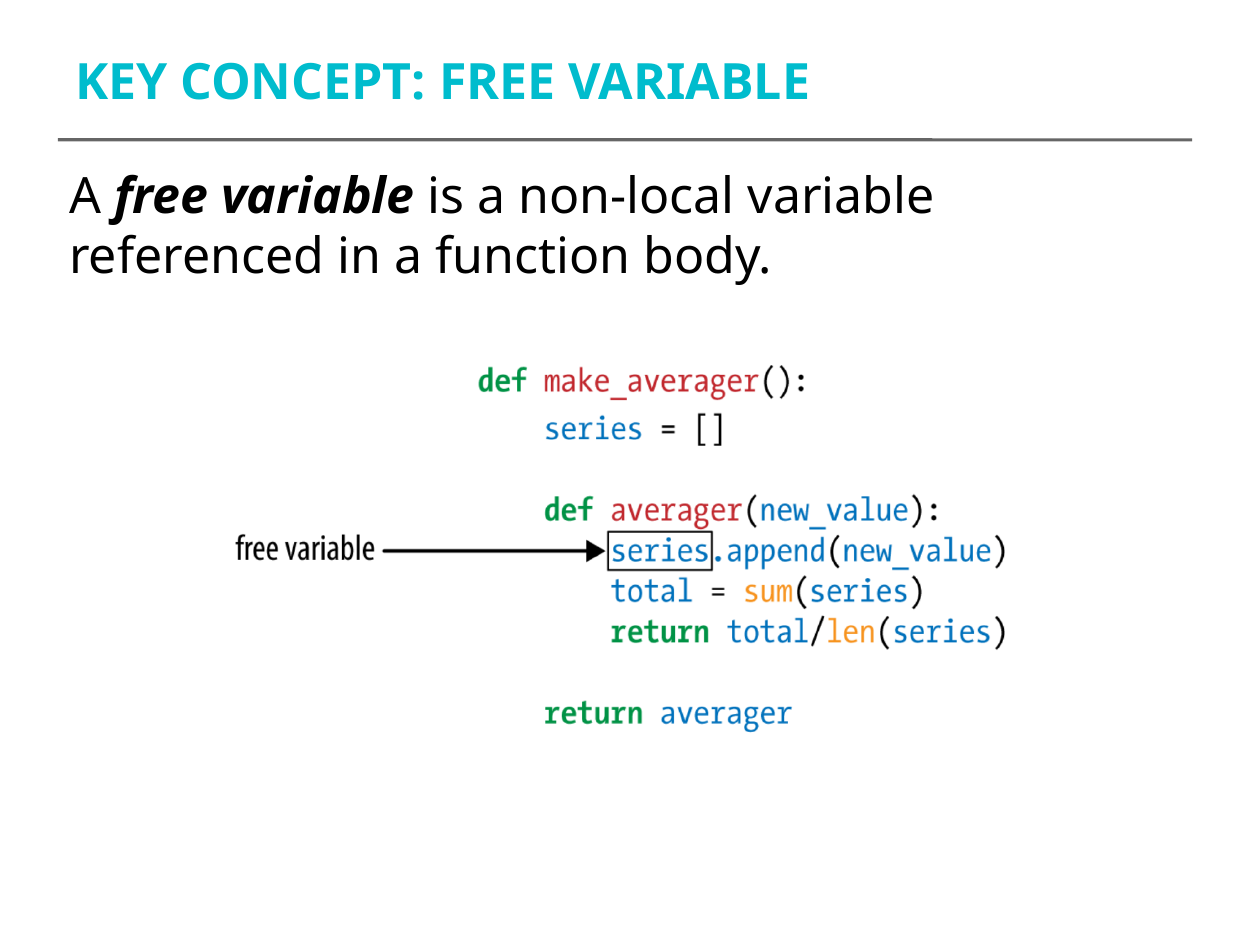

# KEY CONCEPT: FREE VARIABLE
A free variable is a non-local variable referenced in a function body.